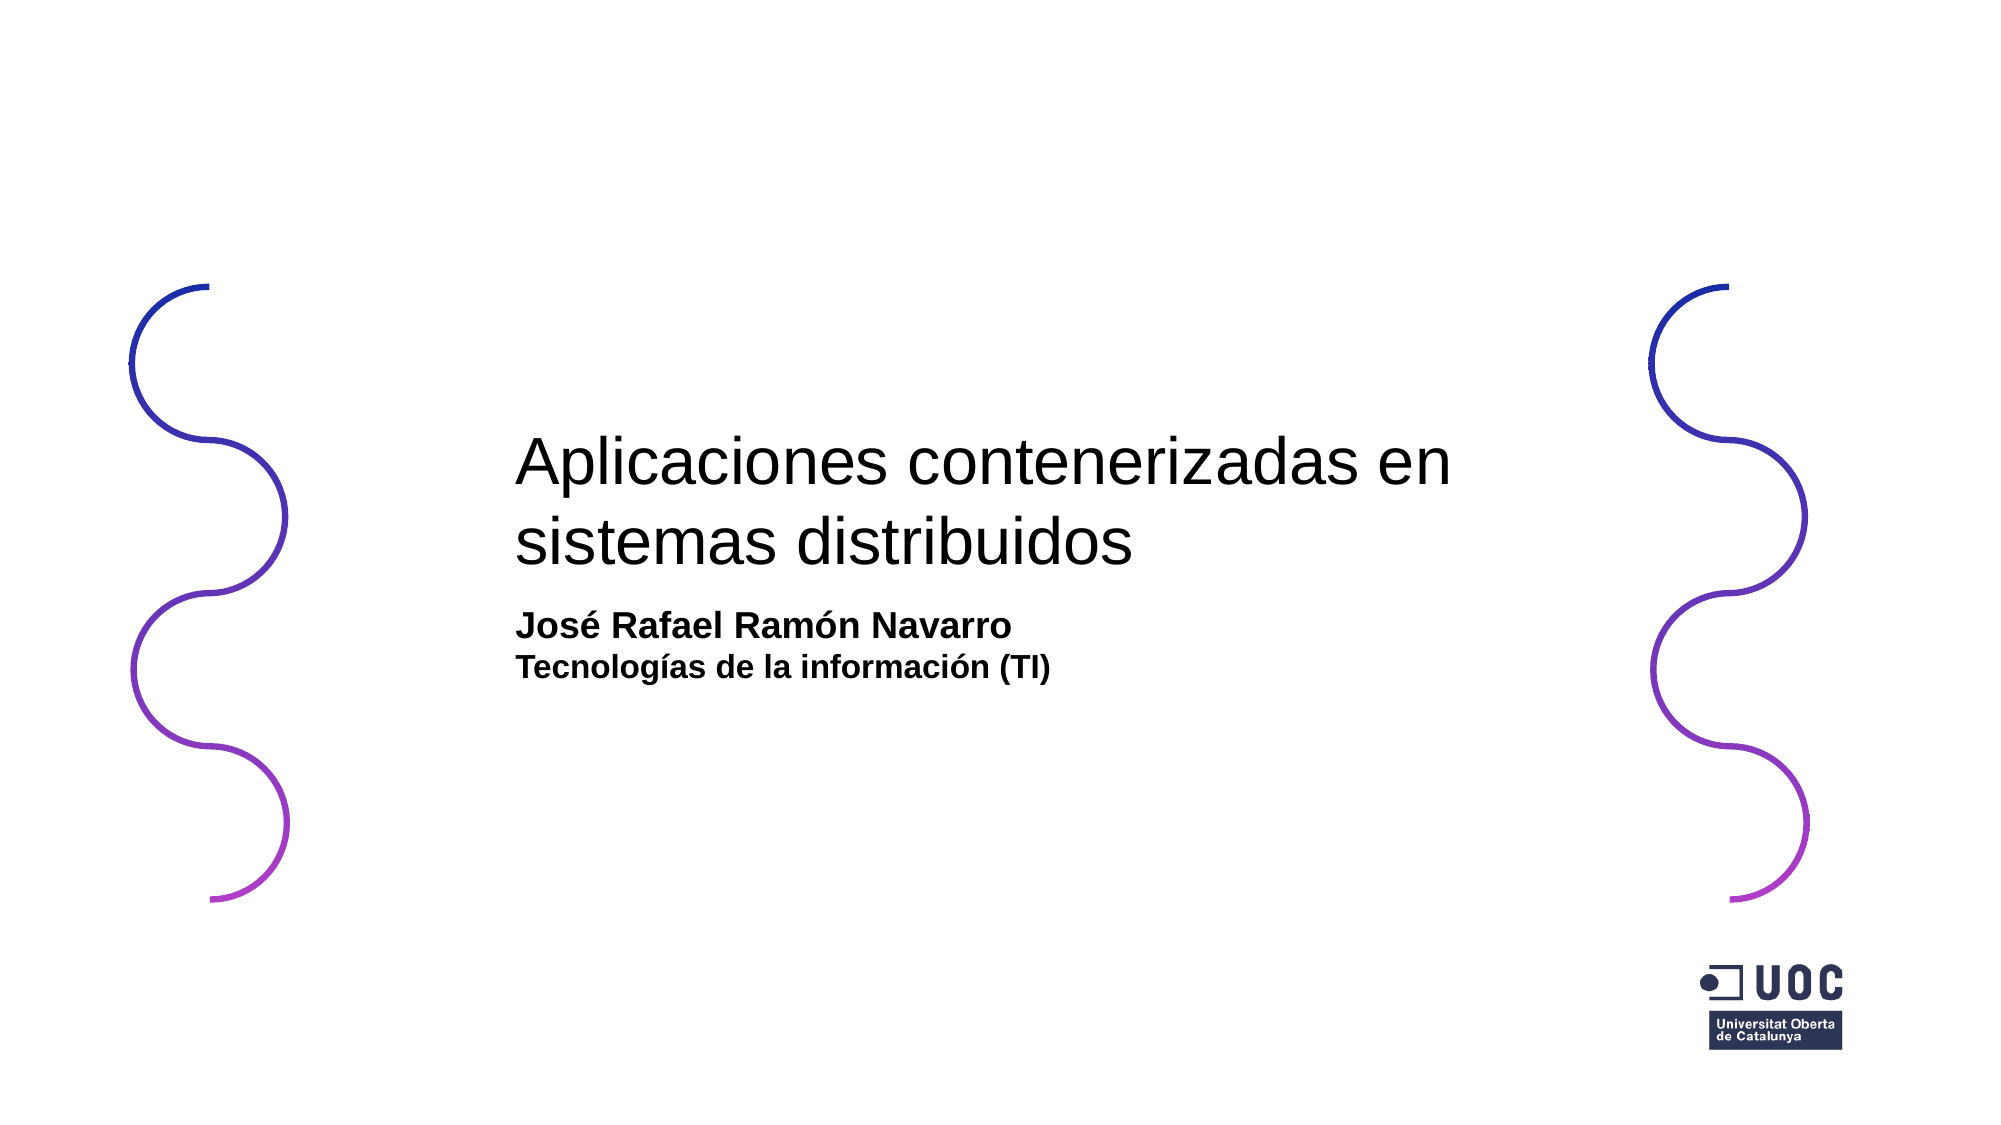

Aplicaciones contenerizadas en sistemas distribuidos
José Rafael Ramón Navarro
Tecnologías de la información (TI)